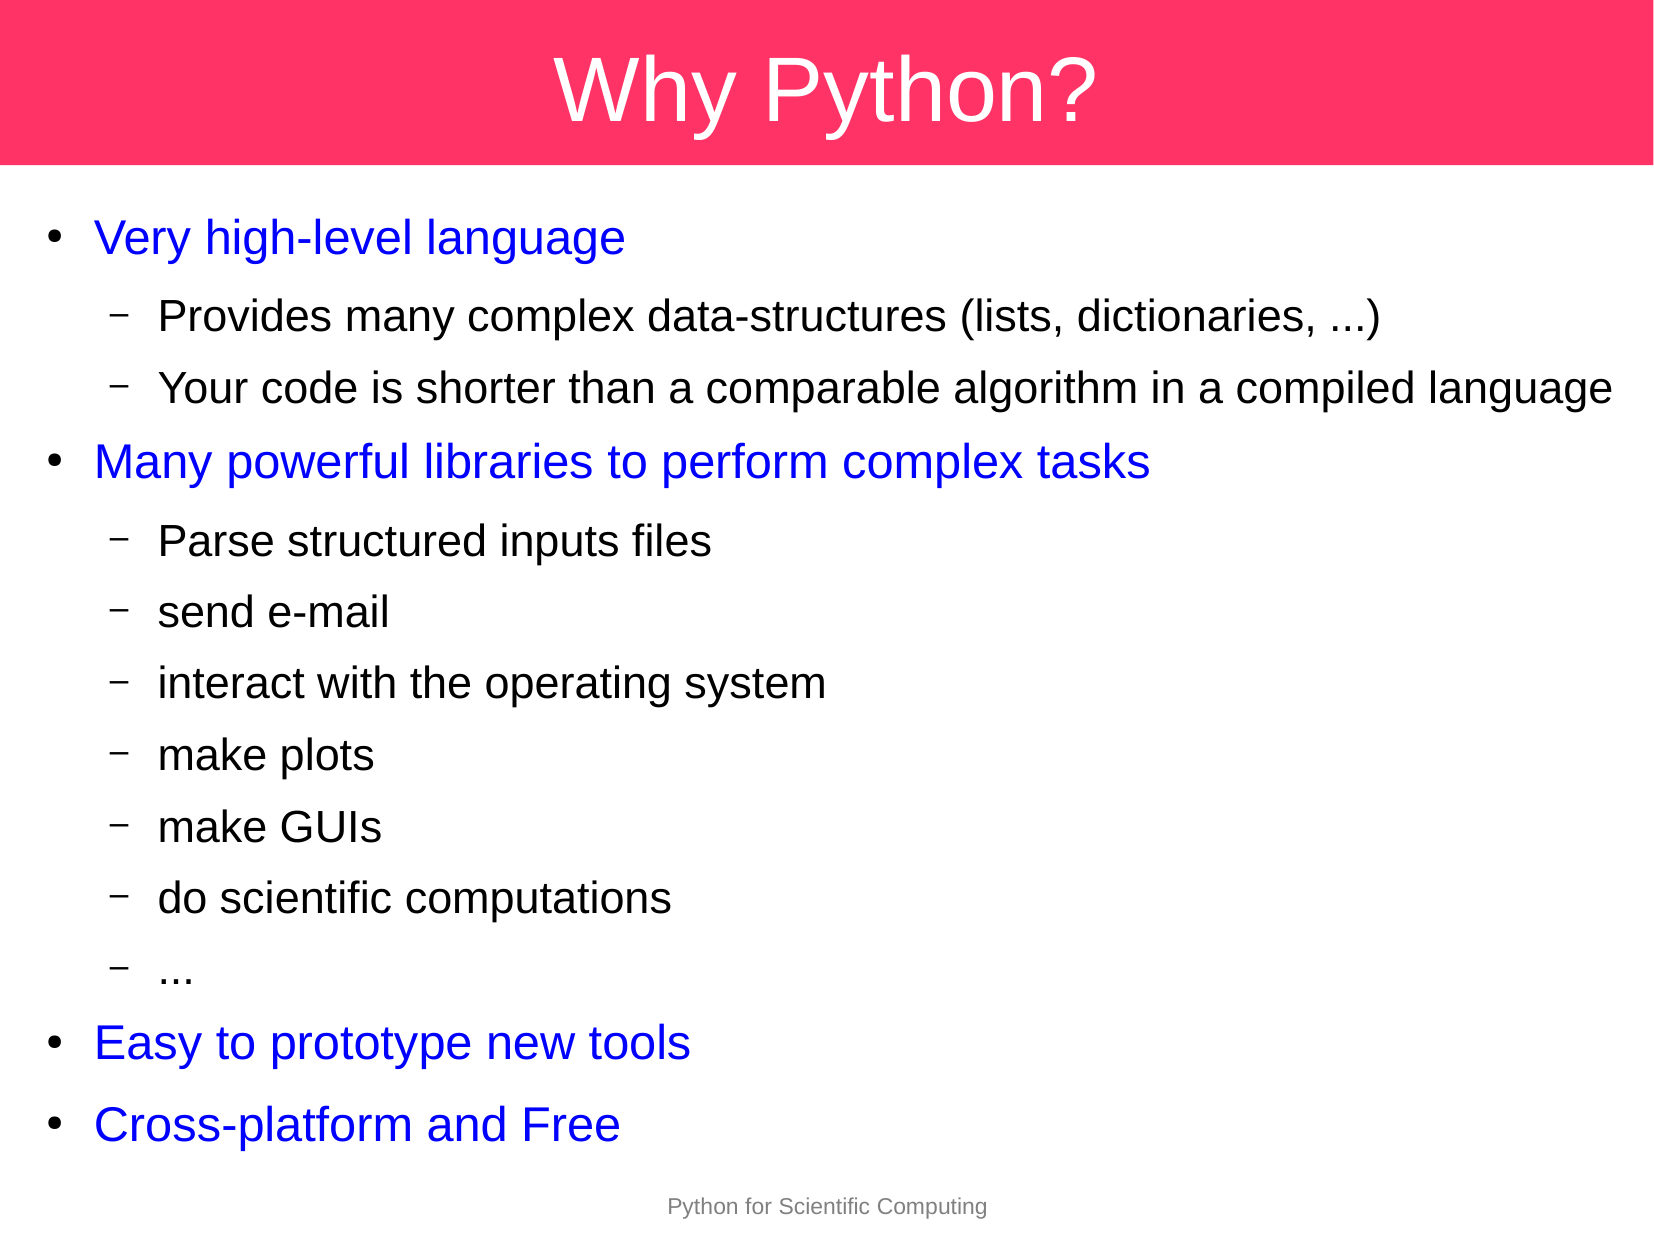

# Why Python?
Very high-level language
Provides many complex data-structures (lists, dictionaries, ...)
Your code is shorter than a comparable algorithm in a compiled language
Many powerful libraries to perform complex tasks
Parse structured inputs files
send e-mail
interact with the operating system
make plots
make GUIs
do scientific computations
...
Easy to prototype new tools
Cross-platform and Free